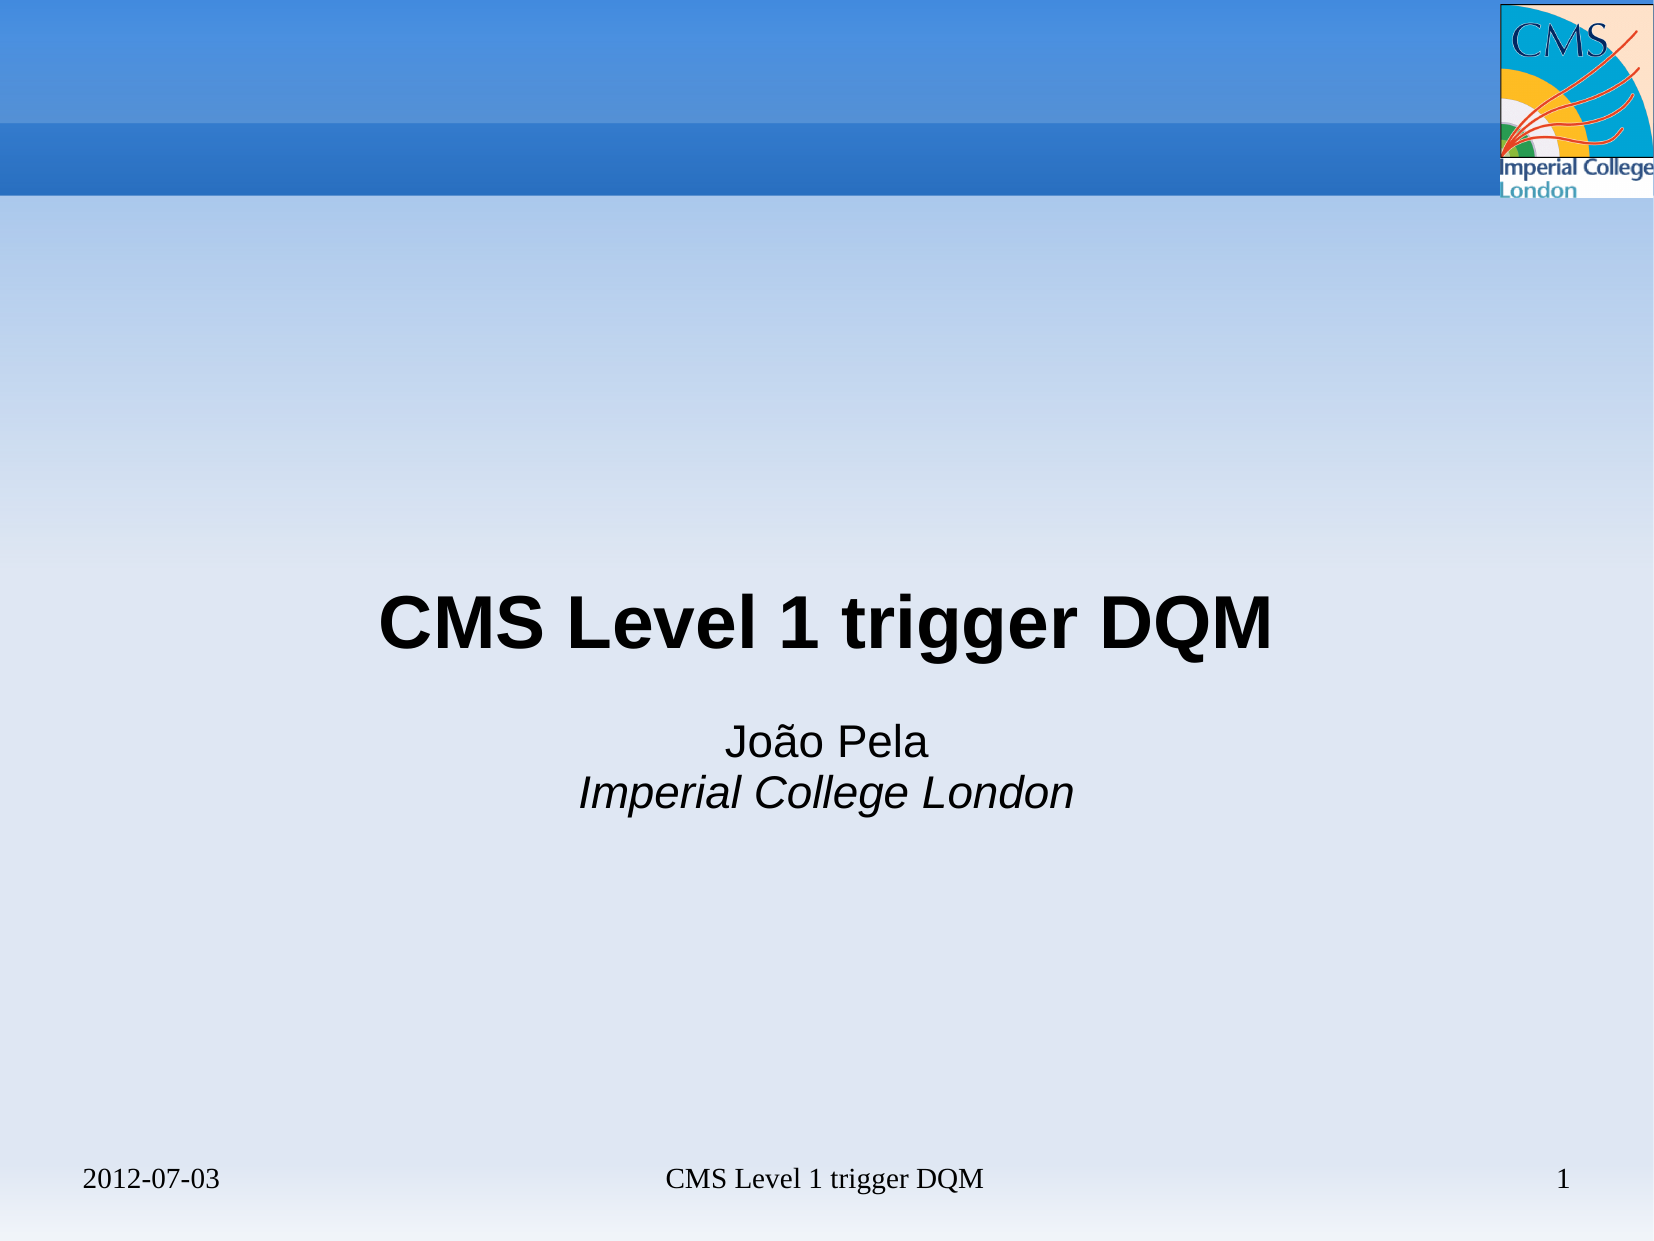

# CMS Level 1 trigger DQM
João Pela
Imperial College London
2012-07-03
CMS Level 1 trigger DQM
1